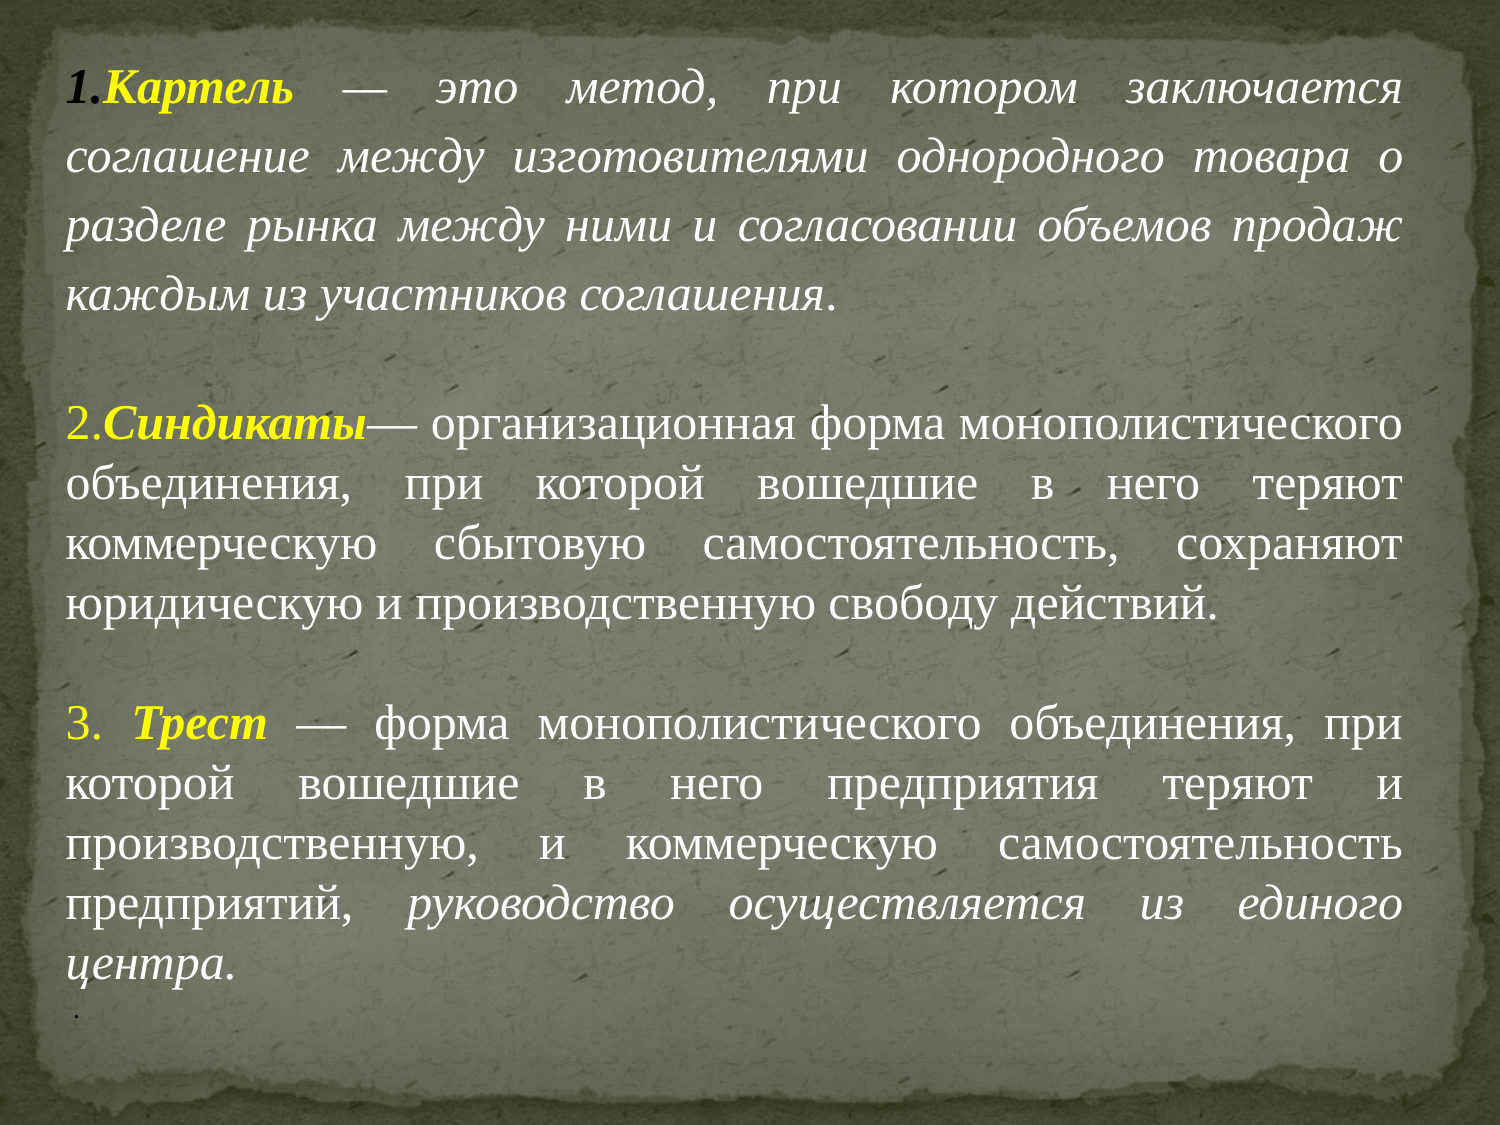

Картель — это метод, при котором заключается соглашение между изготовителями однородного товара о разделе рынка между ними и согласовании объемов продаж каждым из участников соглашения.
2.Синдикаты— организационная форма монополистического объединения, при которой вошедшие в него теряют коммерческую сбытовую самостоятельность, сохраняют юридическую и производственную свободу действий.
3. Трест — форма монополистического объединения, при которой вошедшие в него предприятия теряют и производственную, и коммерческую самостоятельность предприятий, руководство осуществляется из единого центра.
 .